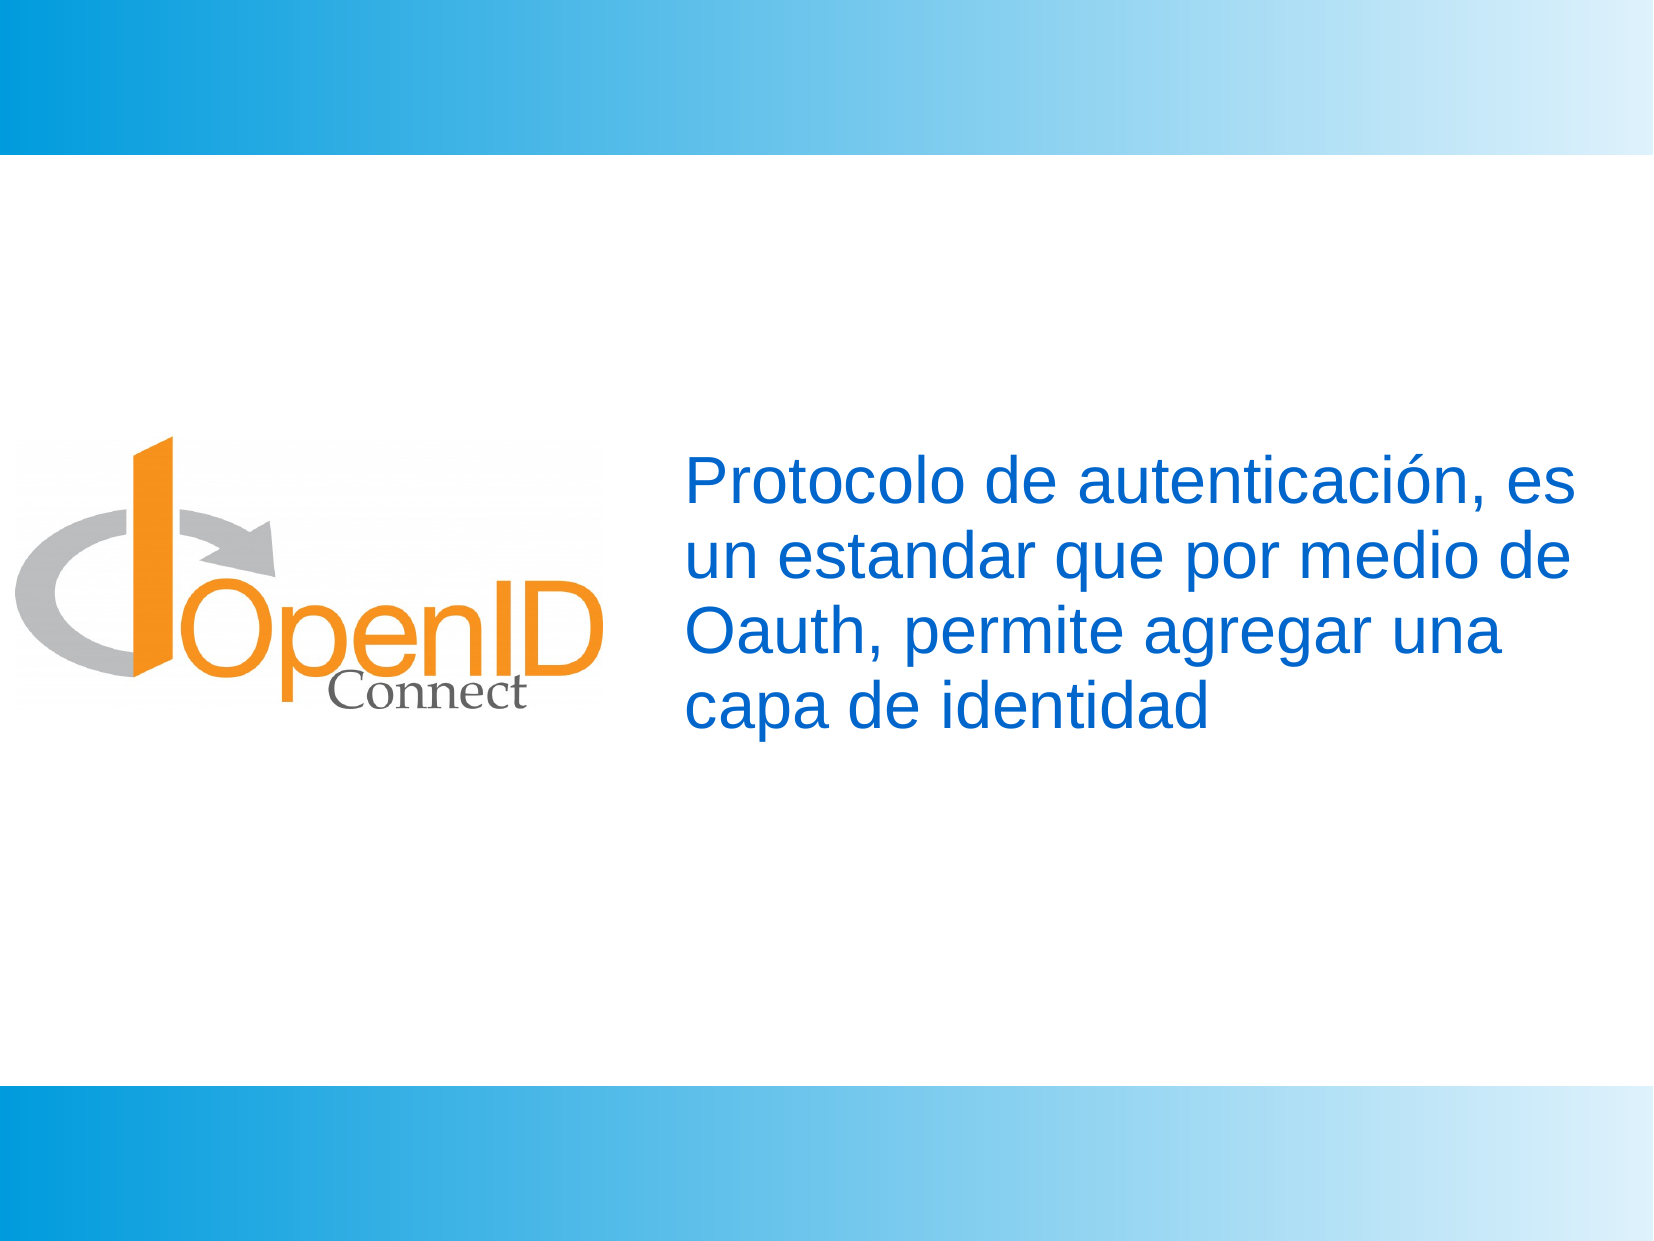

#
Protocolo de autenticación, es un estandar que por medio de Oauth, permite agregar una capa de identidad